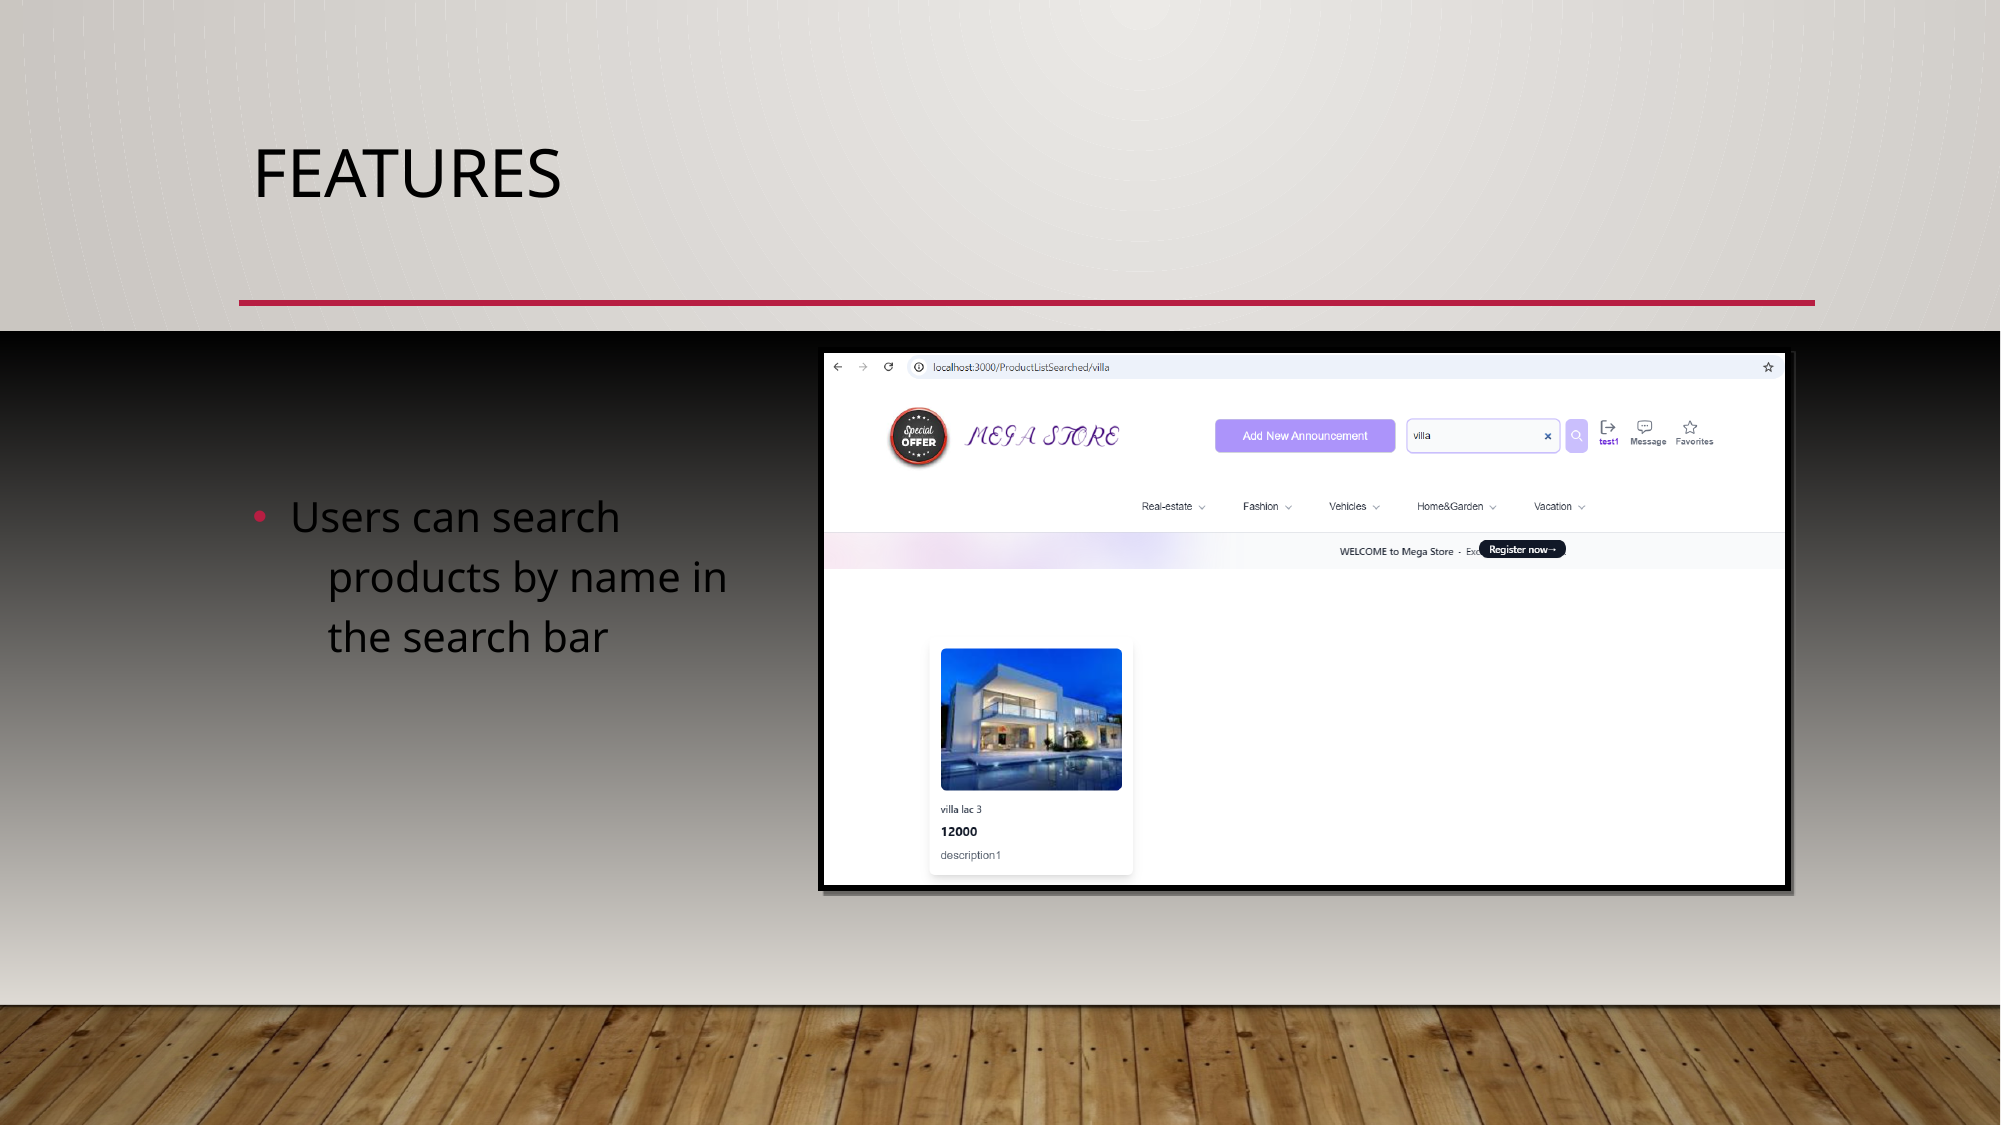

# Features
Users can search products by name in the search bar